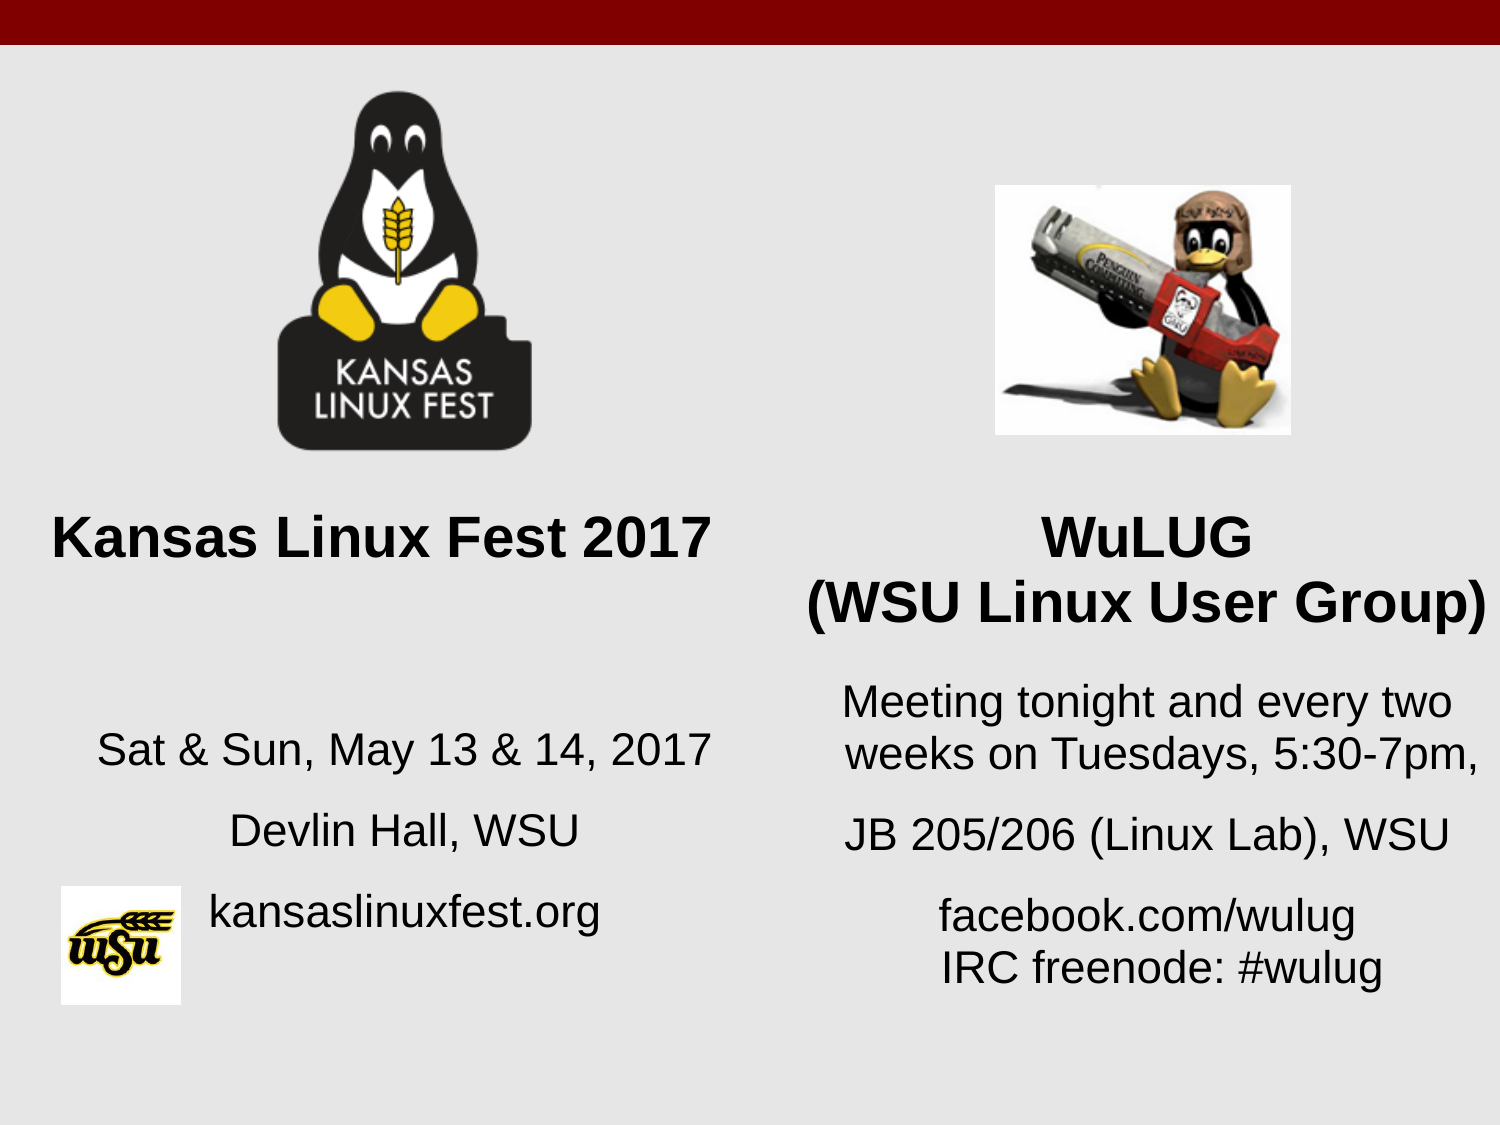

# Kansas Linux Fest 2017
WuLUG
(WSU Linux User Group)
Sat & Sun, May 13 & 14, 2017
Devlin Hall, WSU
kansaslinuxfest.org
Meeting tonight and every two weeks on Tuesdays, 5:30-7pm,
JB 205/206 (Linux Lab), WSU
facebook.com/wulug
IRC freenode: #wulug